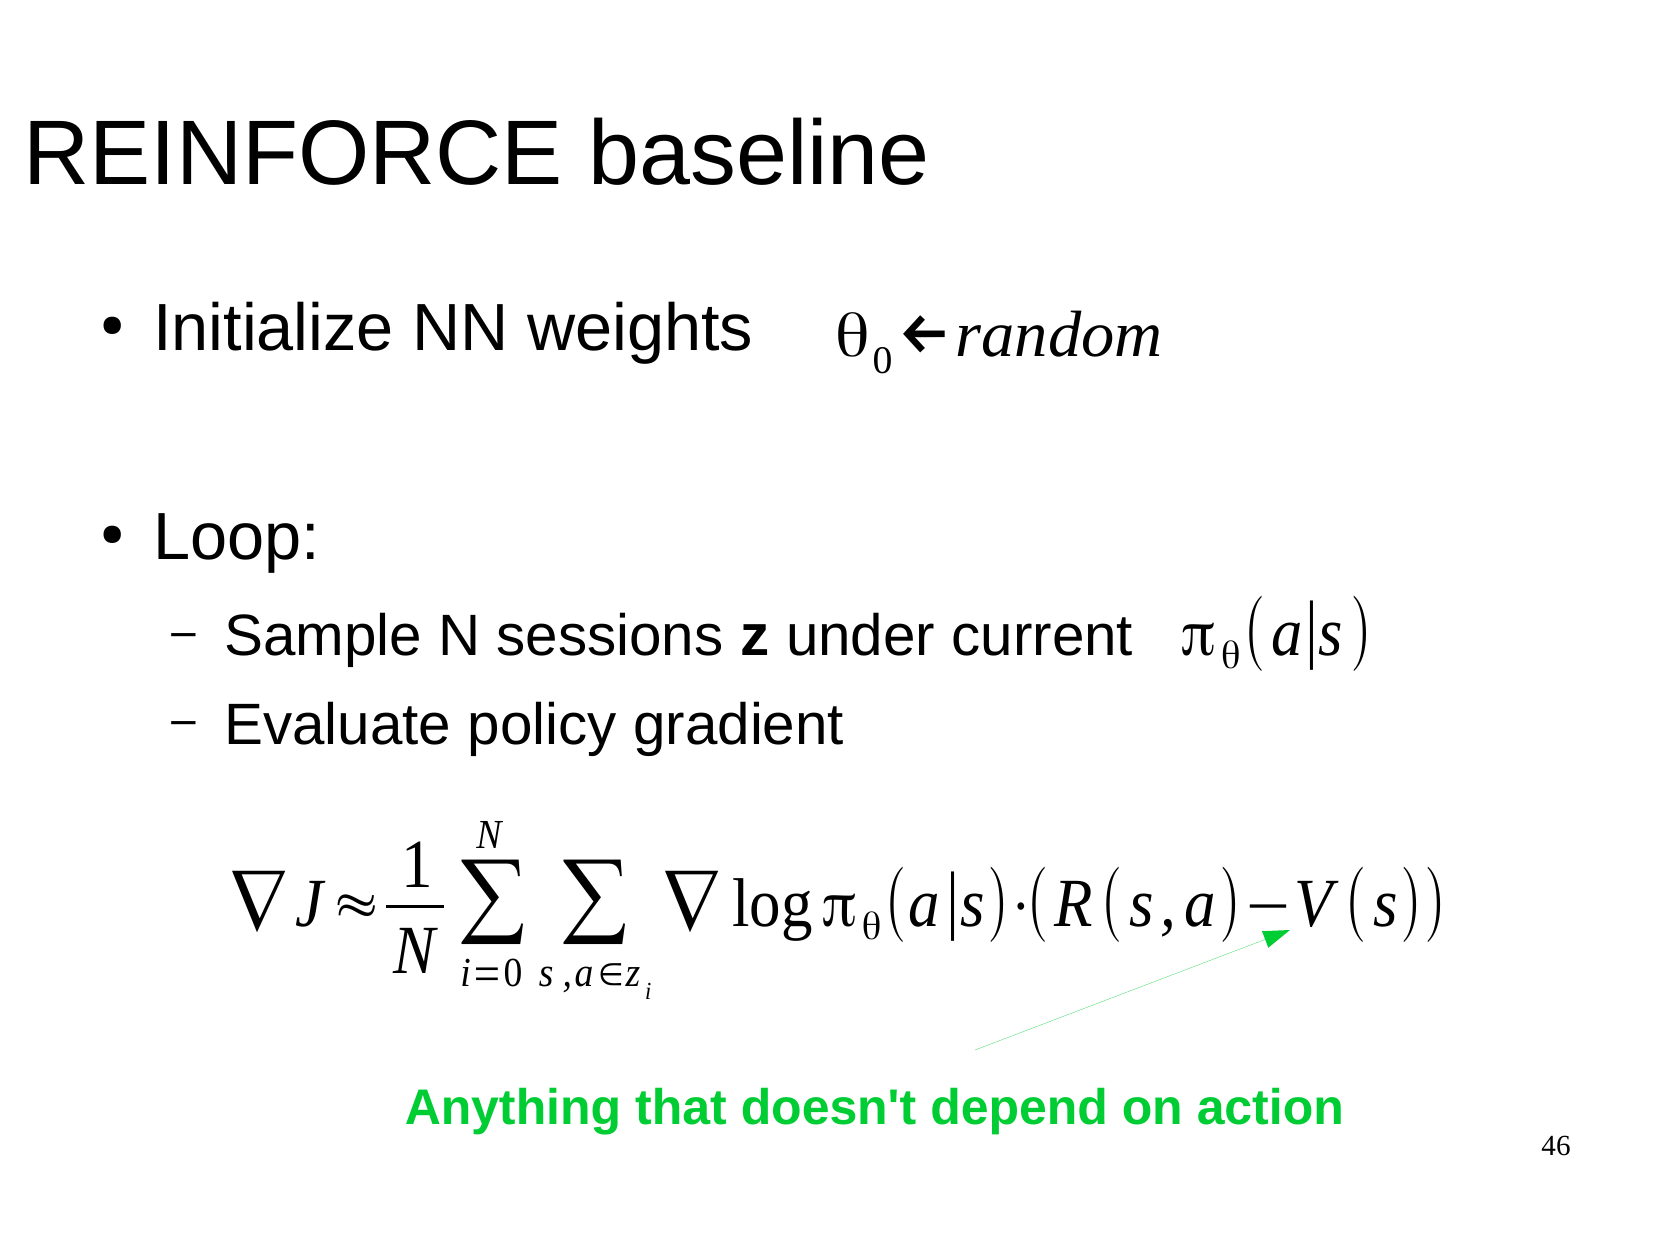

# REINFORCE baseline
Initialize NN weights
Loop:
Sample N sessions z under current
Evaluate policy gradient
Anything that doesn't depend on action
46